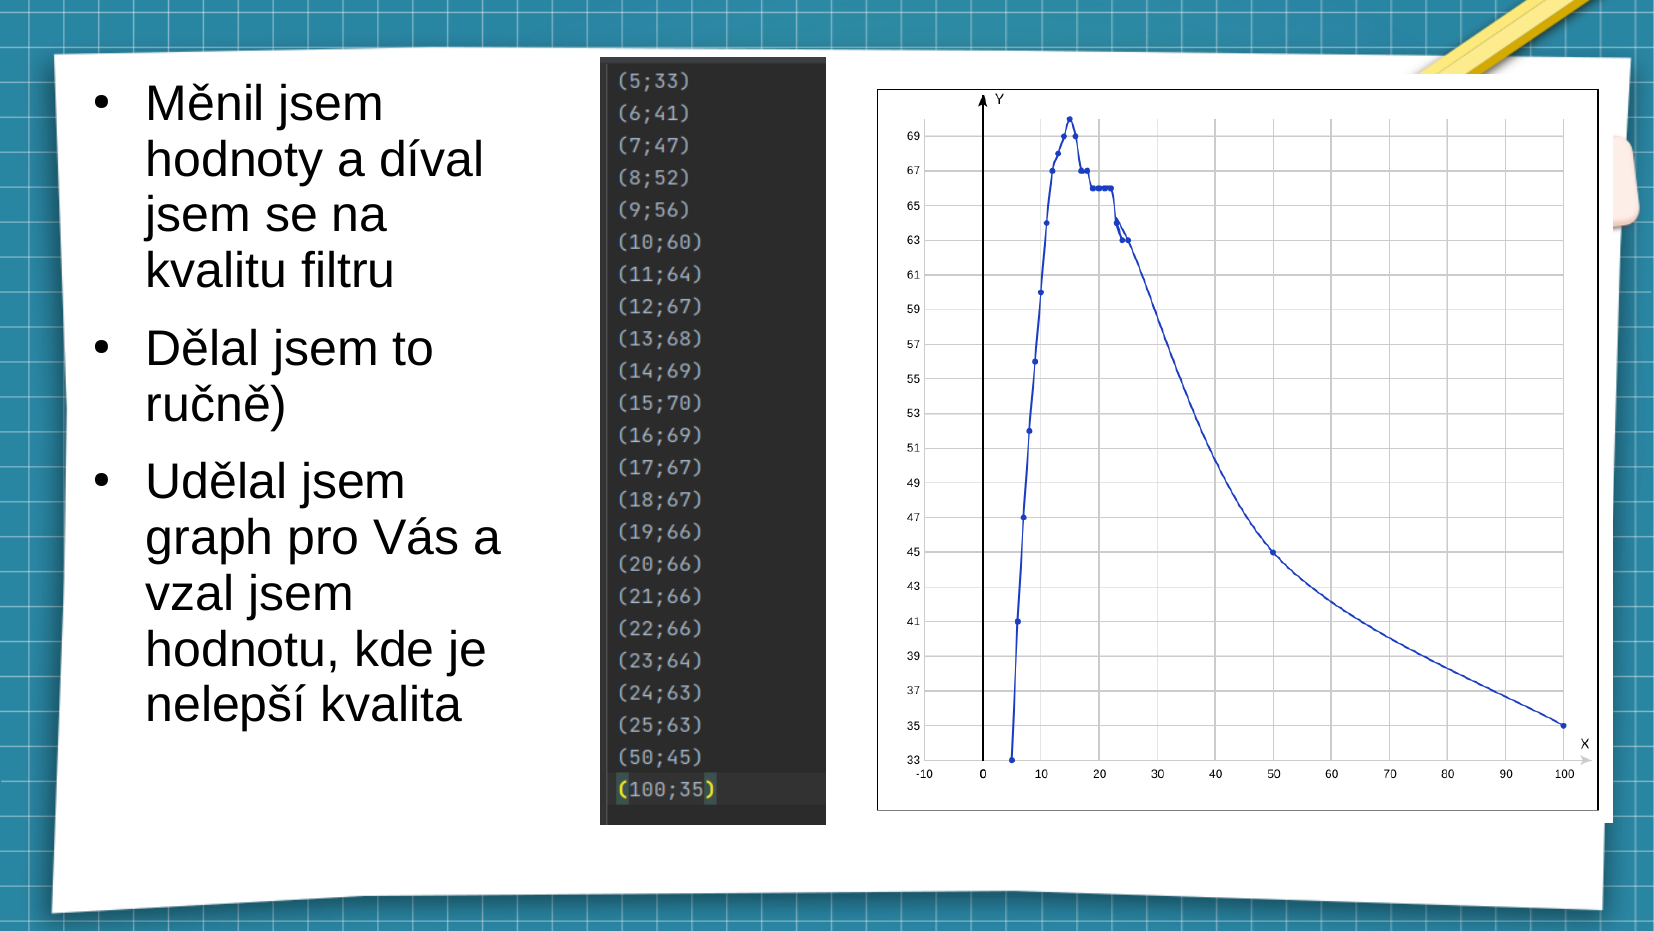

# Měnil jsem hodnoty a díval jsem se na kvalitu filtru
Dělal jsem to ručně)
Udělal jsem graph pro Vás a vzal jsem hodnotu, kde je nelepší kvalita